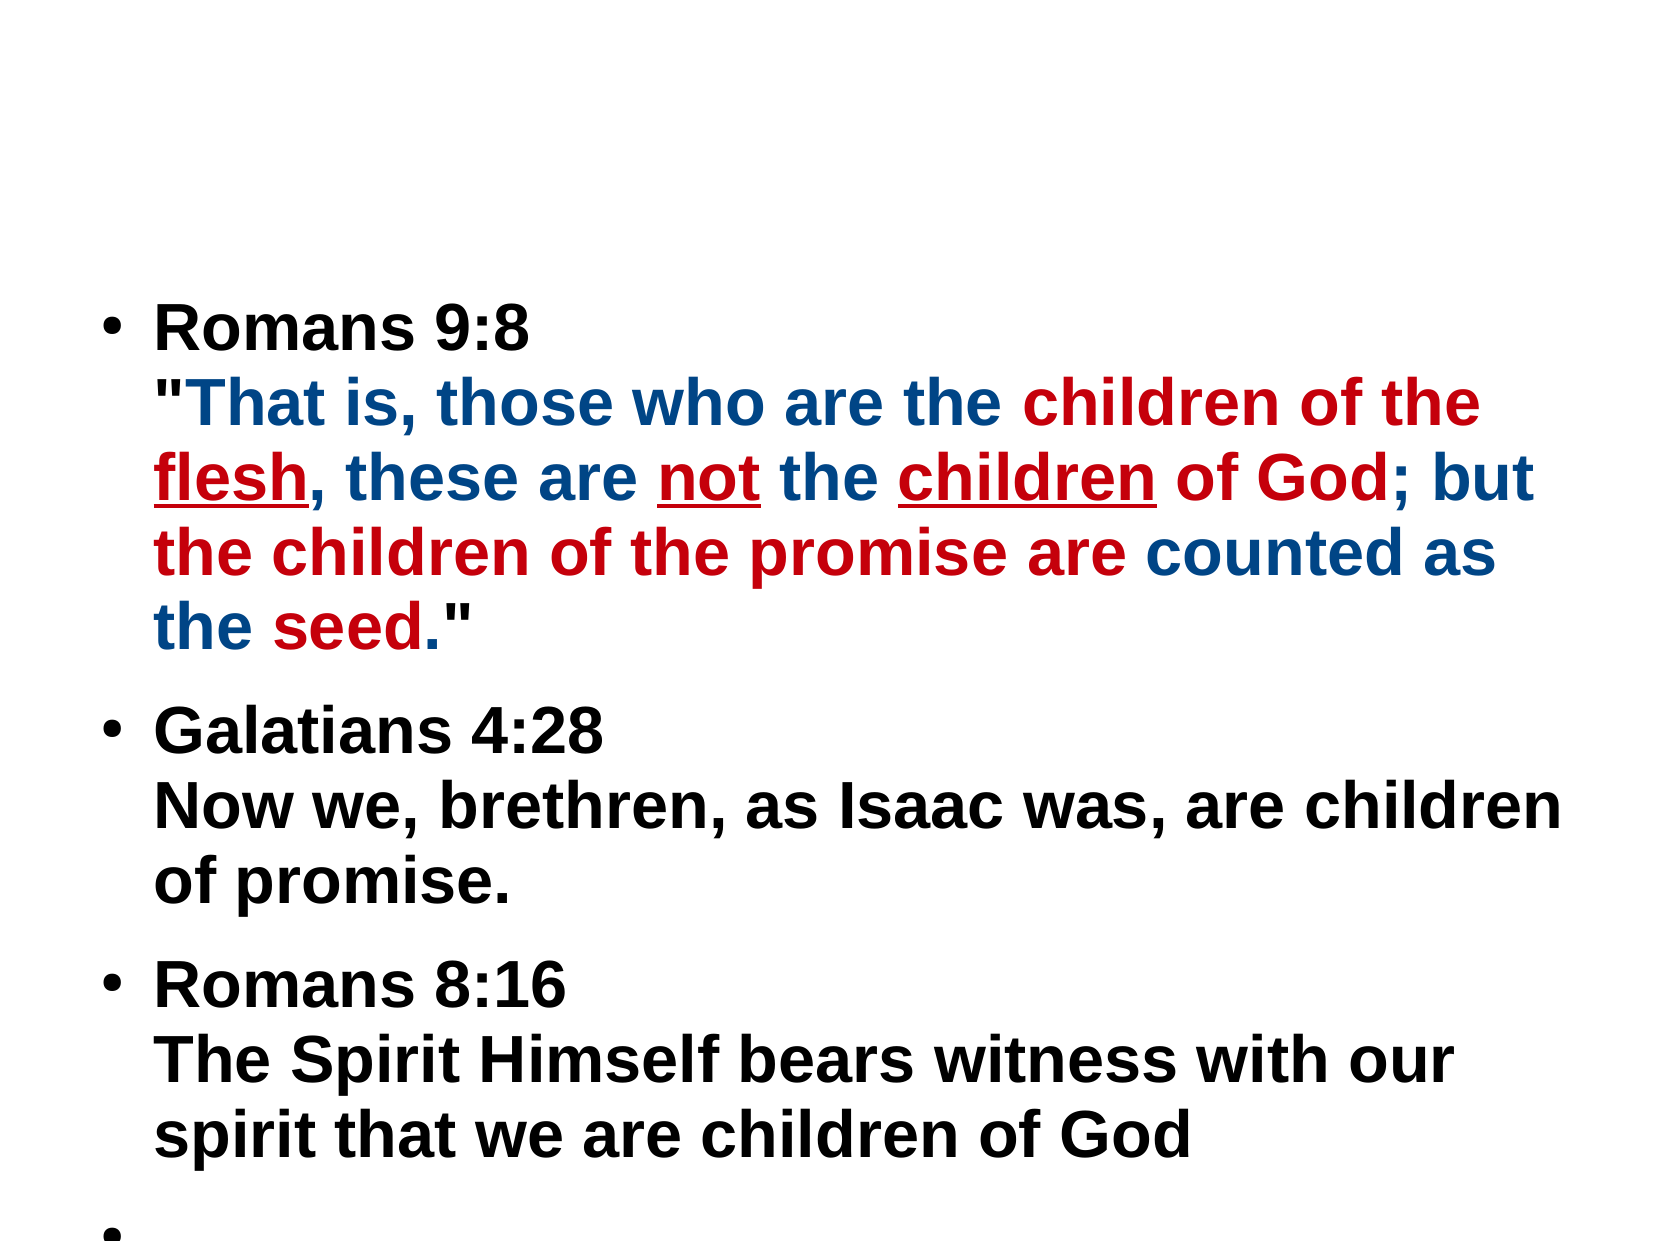

#
Romans 9:8
"That is, those who are the children of the flesh, these are not the children of God; but
the children of the promise are counted as the seed."
Galatians 4:28
Now we, brethren, as Isaac was, are children of promise.
Romans 8:16
The Spirit Himself bears witness with our spirit that we are children of God